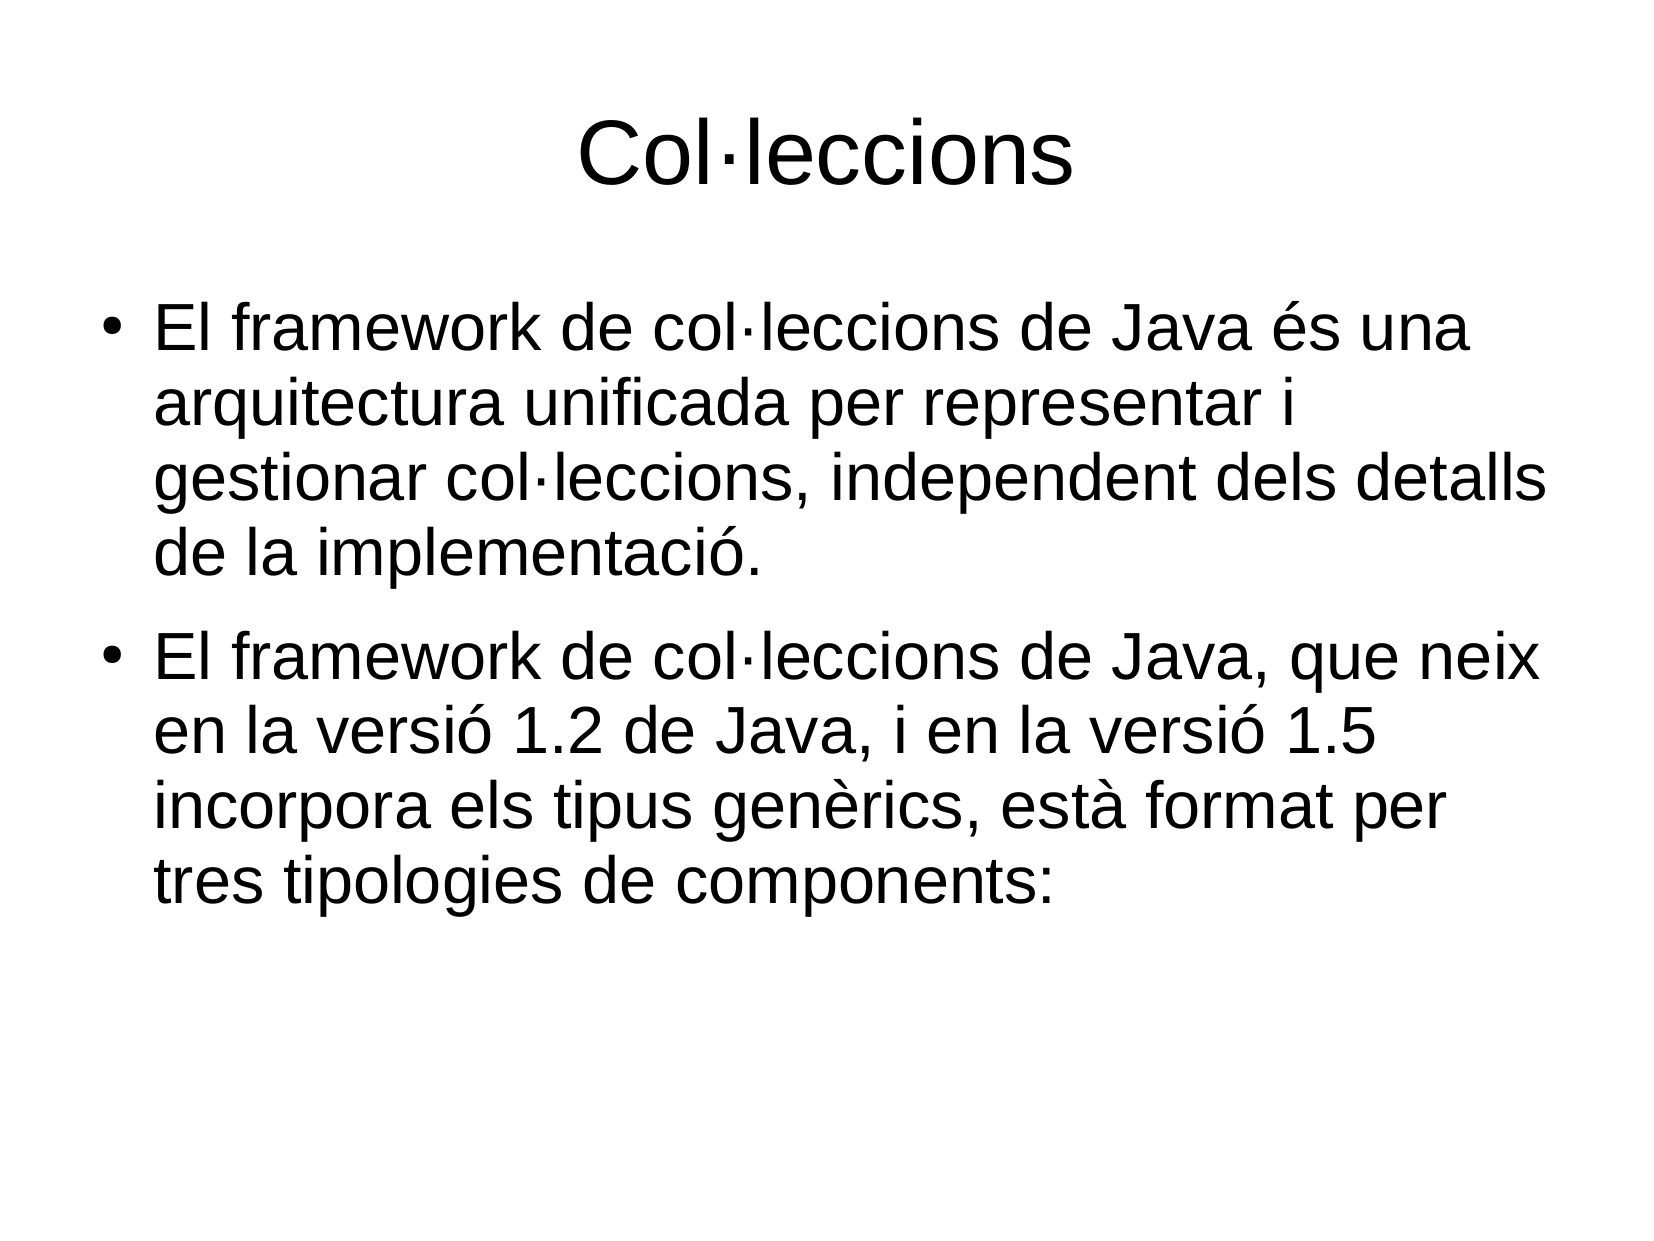

# Col·leccions
El framework de col·leccions de Java és una arquitectura unificada per representar i gestionar col·leccions, independent dels detalls de la implementació.
El framework de col·leccions de Java, que neix en la versió 1.2 de Java, i en la versió 1.5 incorpora els tipus genèrics, està format per tres tipologies de components: